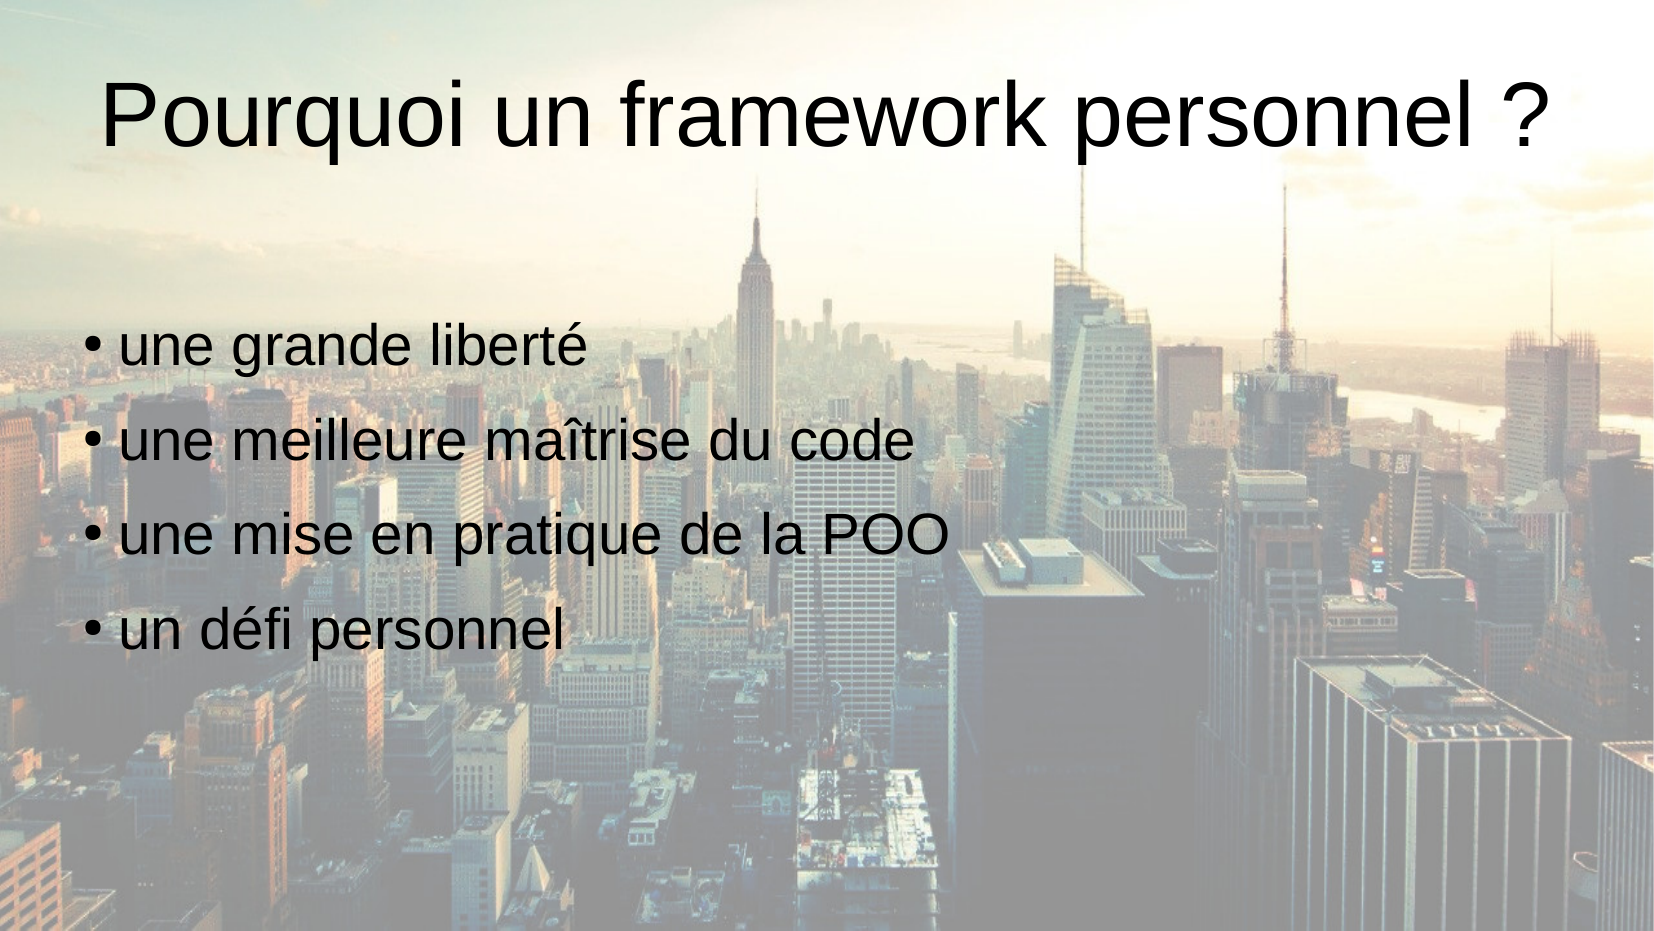

# Pourquoi un framework personnel ?
une grande liberté
une meilleure maîtrise du code
une mise en pratique de la POO
un défi personnel